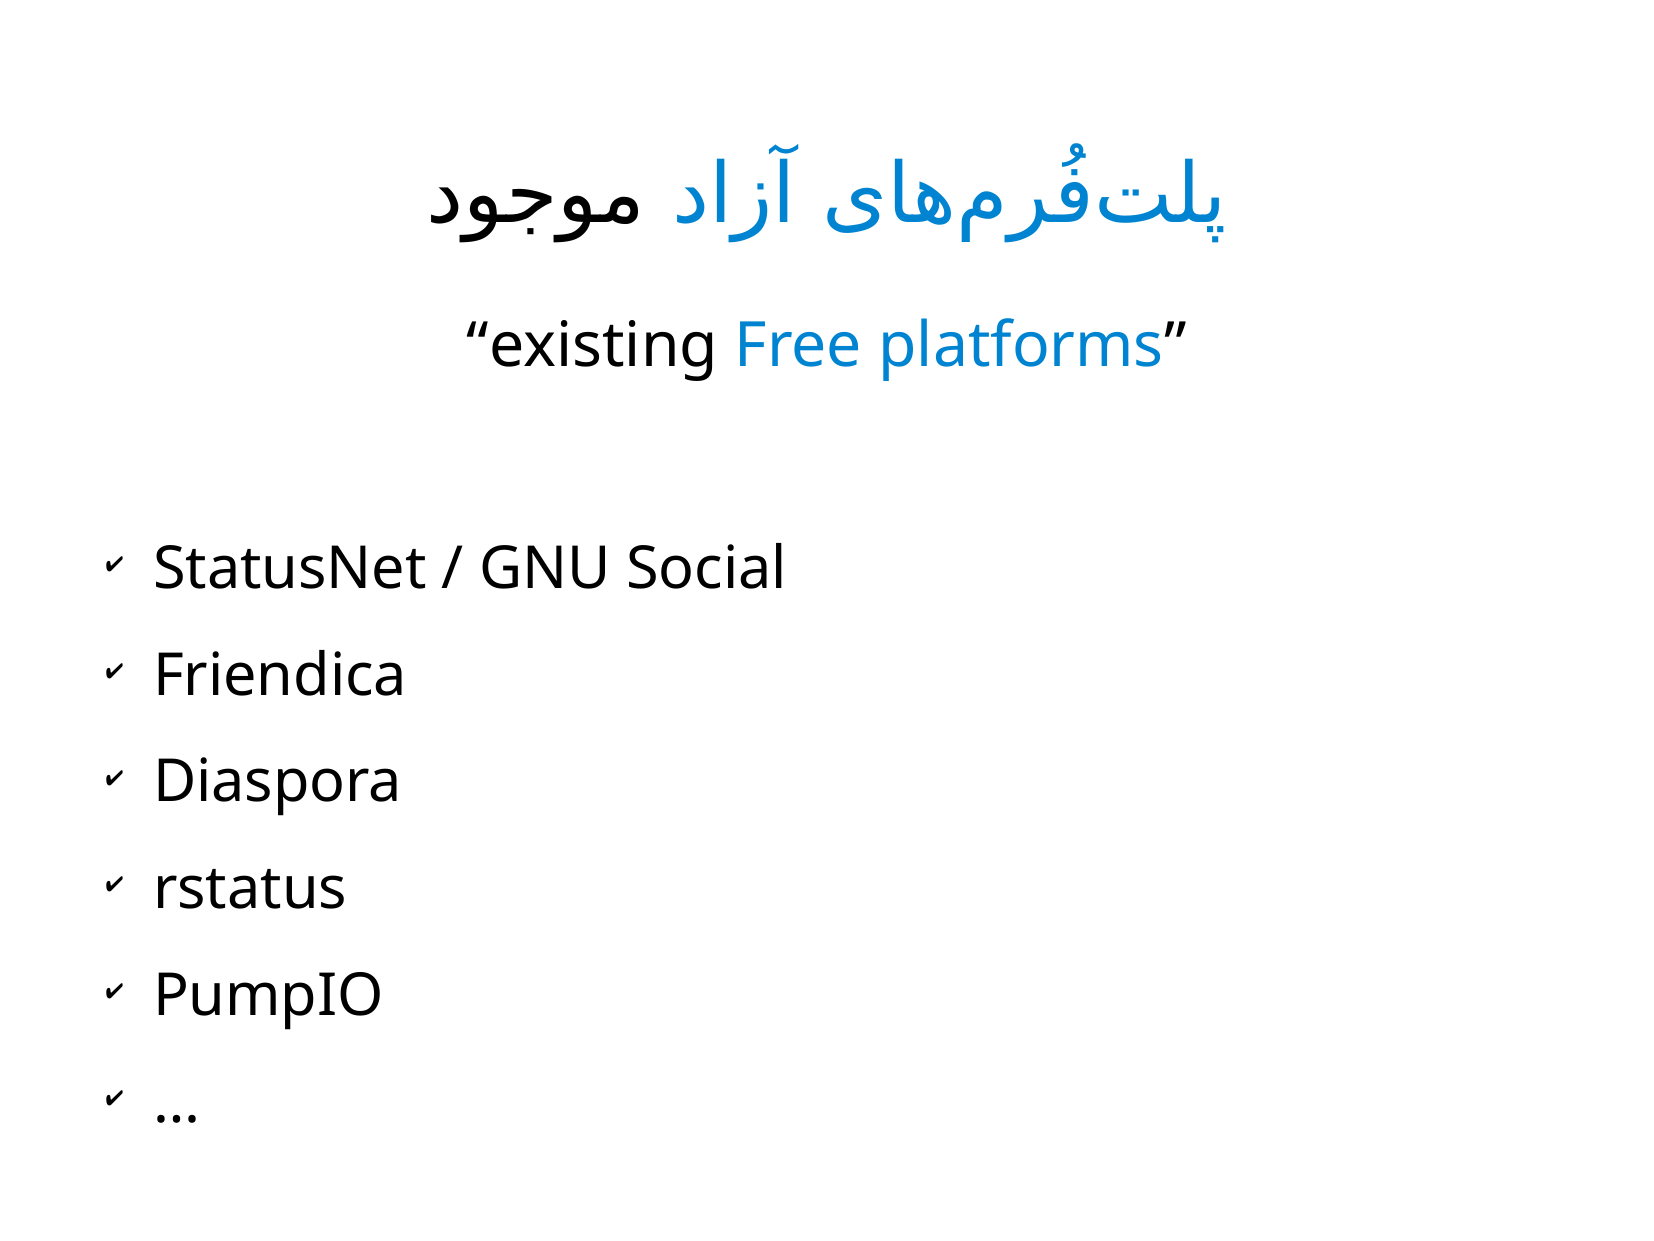

# پلت‌فُرم‌های آزاد موجود
“existing Free platforms”
StatusNet / GNU Social
Friendica
Diaspora
rstatus
PumpIO
…